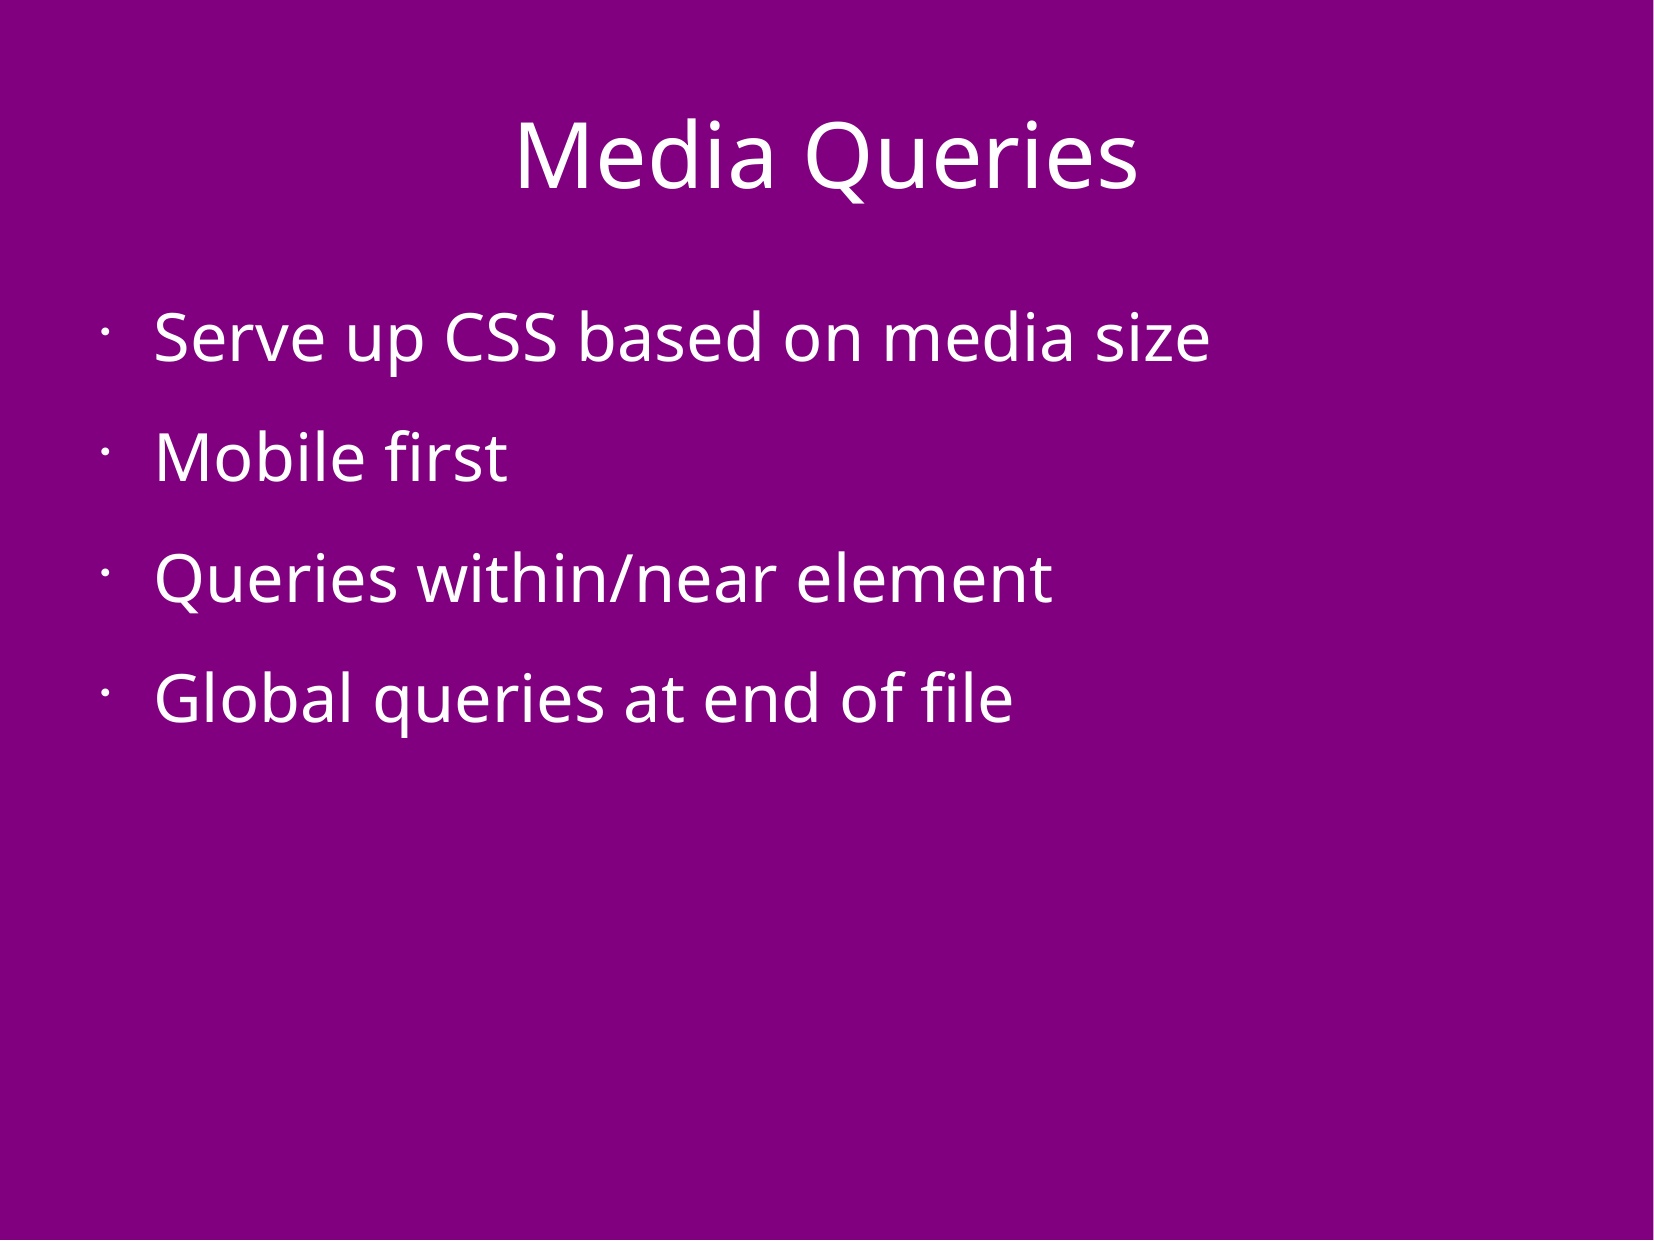

# Media Queries
Serve up CSS based on media size
Mobile first
Queries within/near element
Global queries at end of file